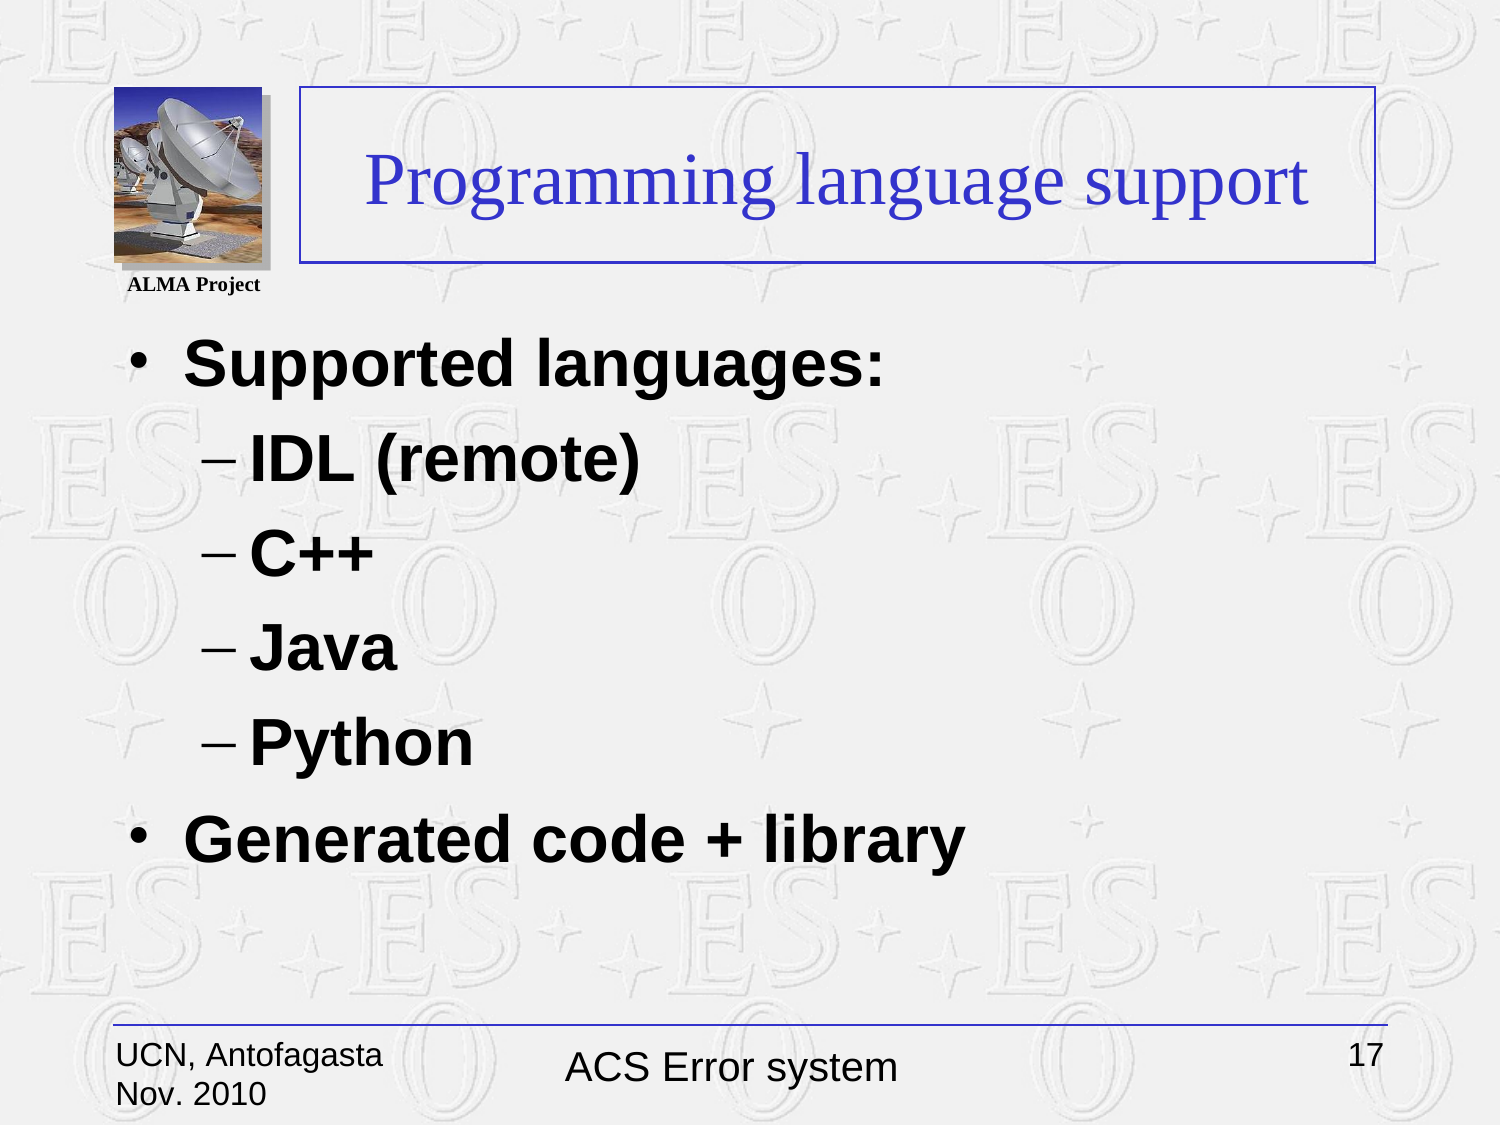

# Programming language support
Supported languages:
IDL (remote)
C++
Java
Python
Generated code + library
17